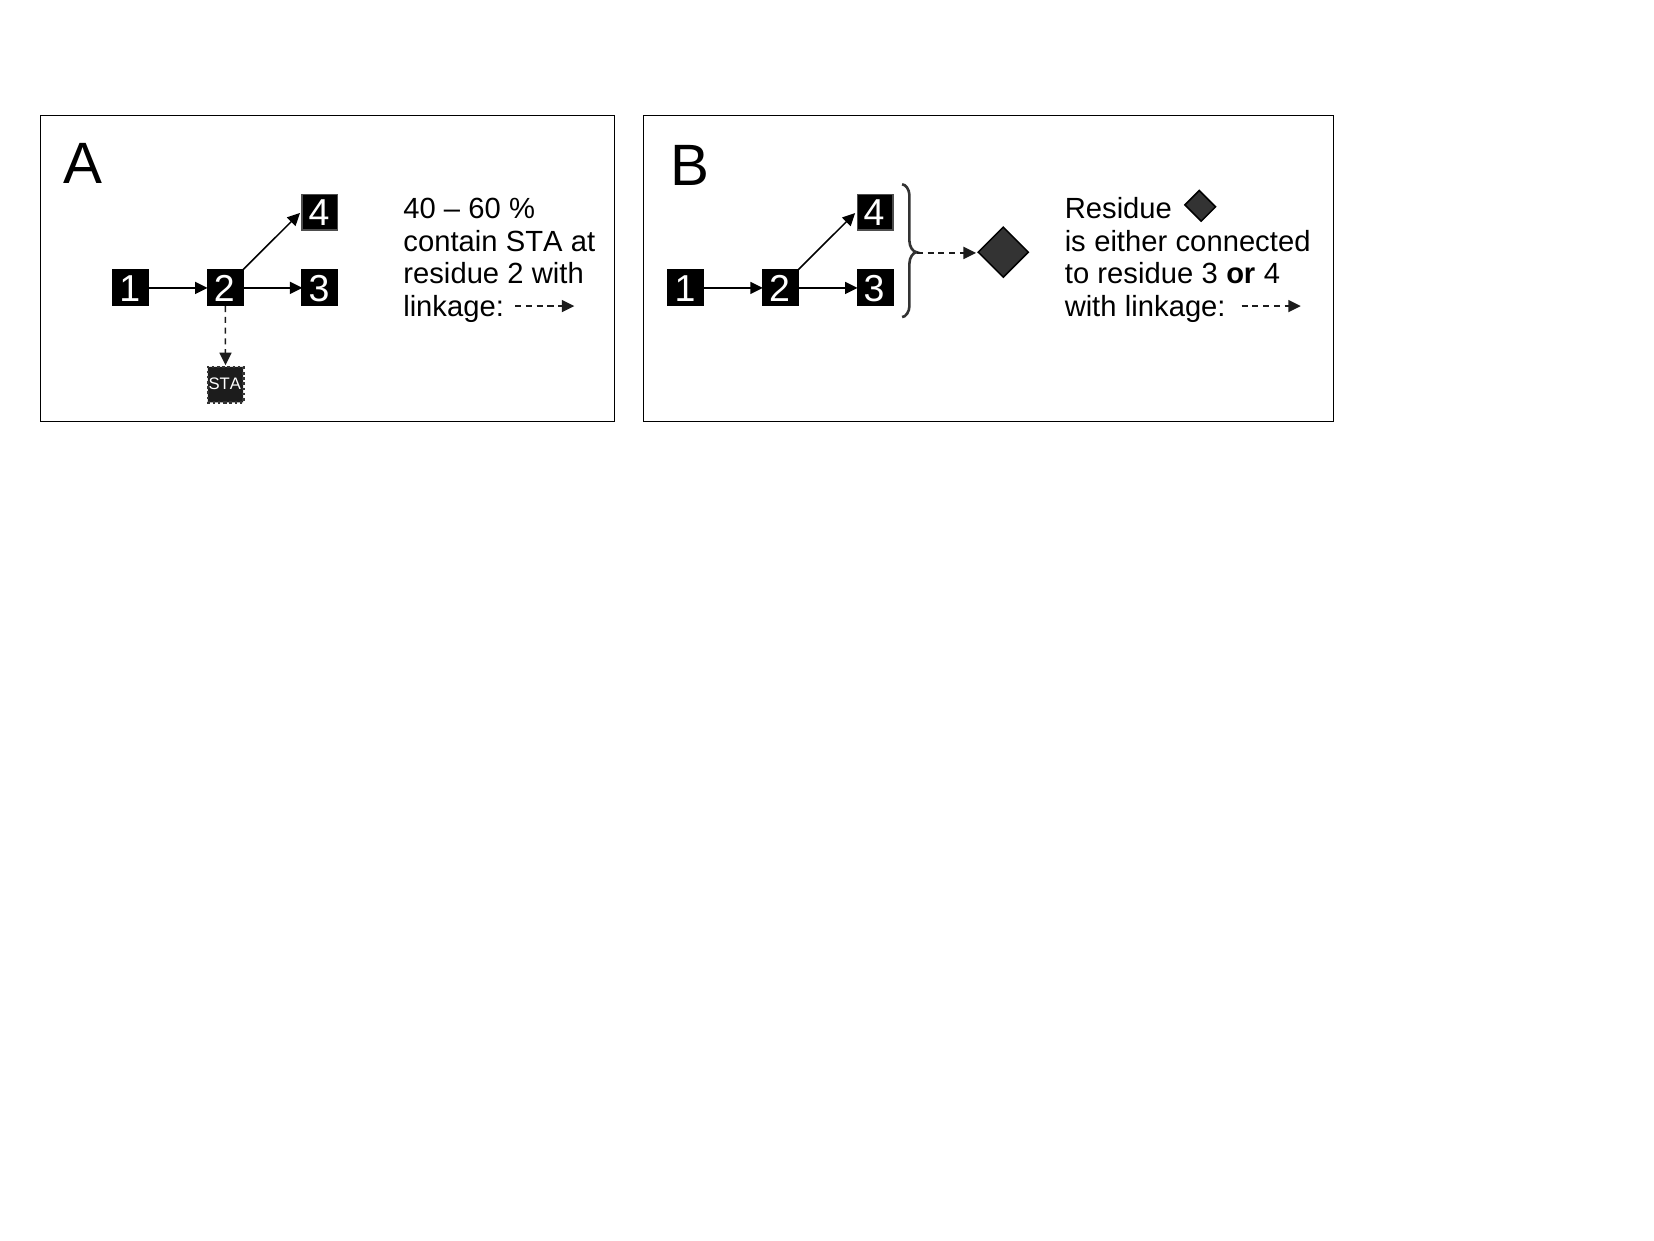

A
B
4
4
40 – 60 %
contain STA at
residue 2 with
linkage:
Residue
is either connected
to residue 3 or 4
with linkage:
1
2
3
1
2
3
STA